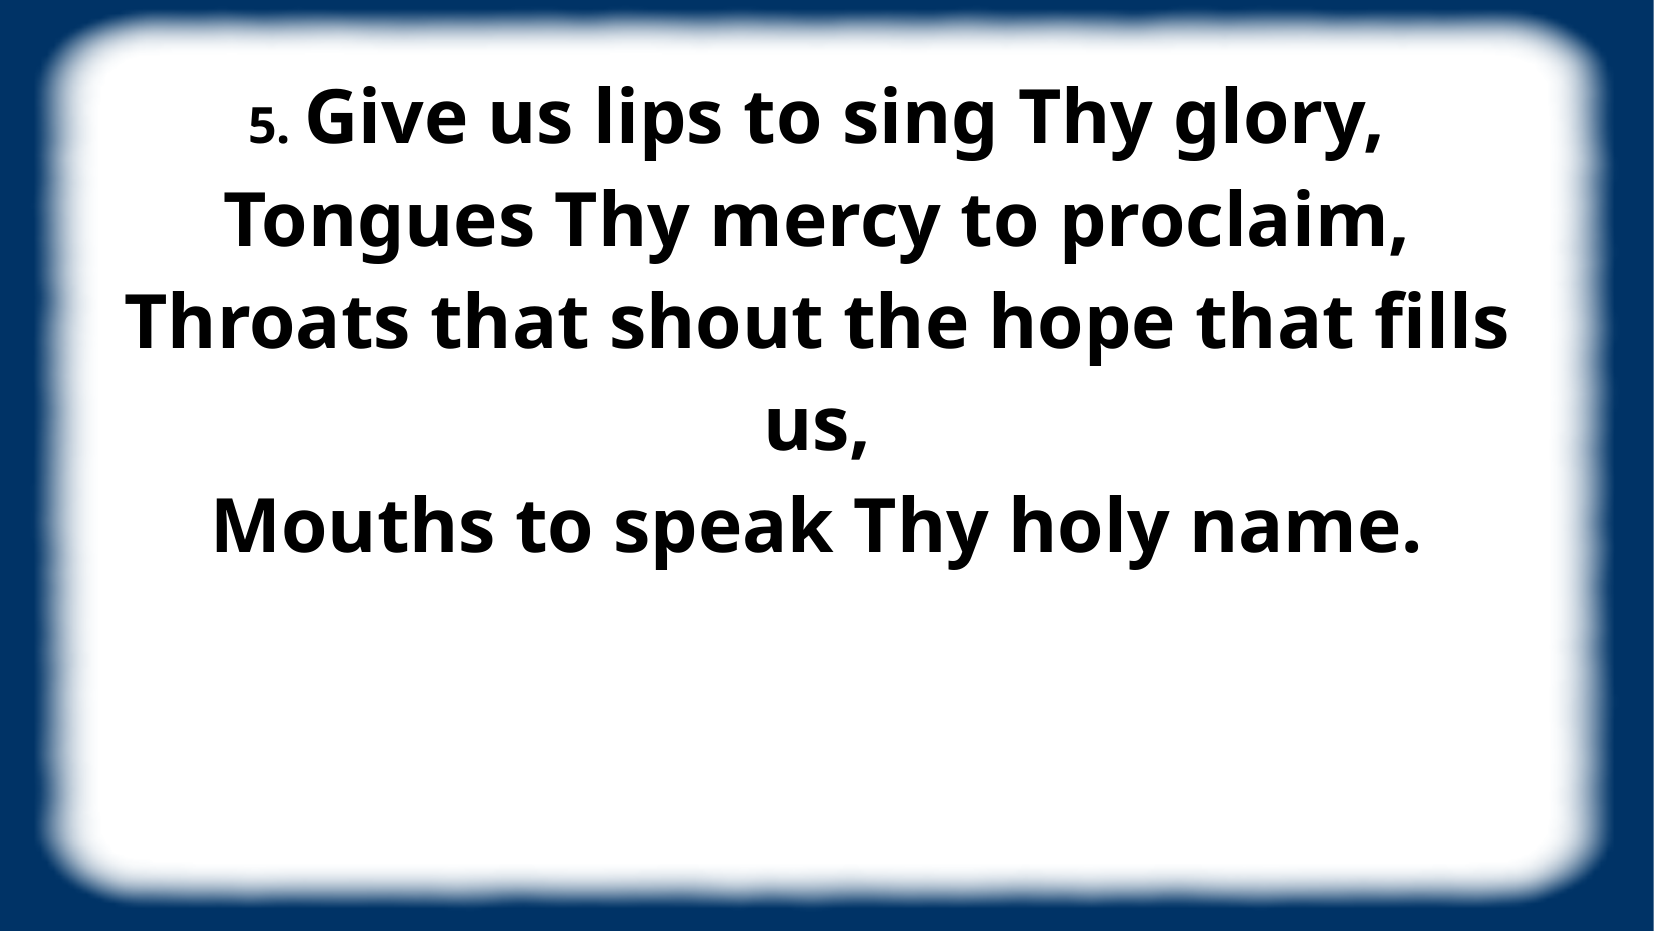

5. Give us lips to sing Thy glory,
Tongues Thy mercy to proclaim,
Throats that shout the hope that fills us,
Mouths to speak Thy holy name.